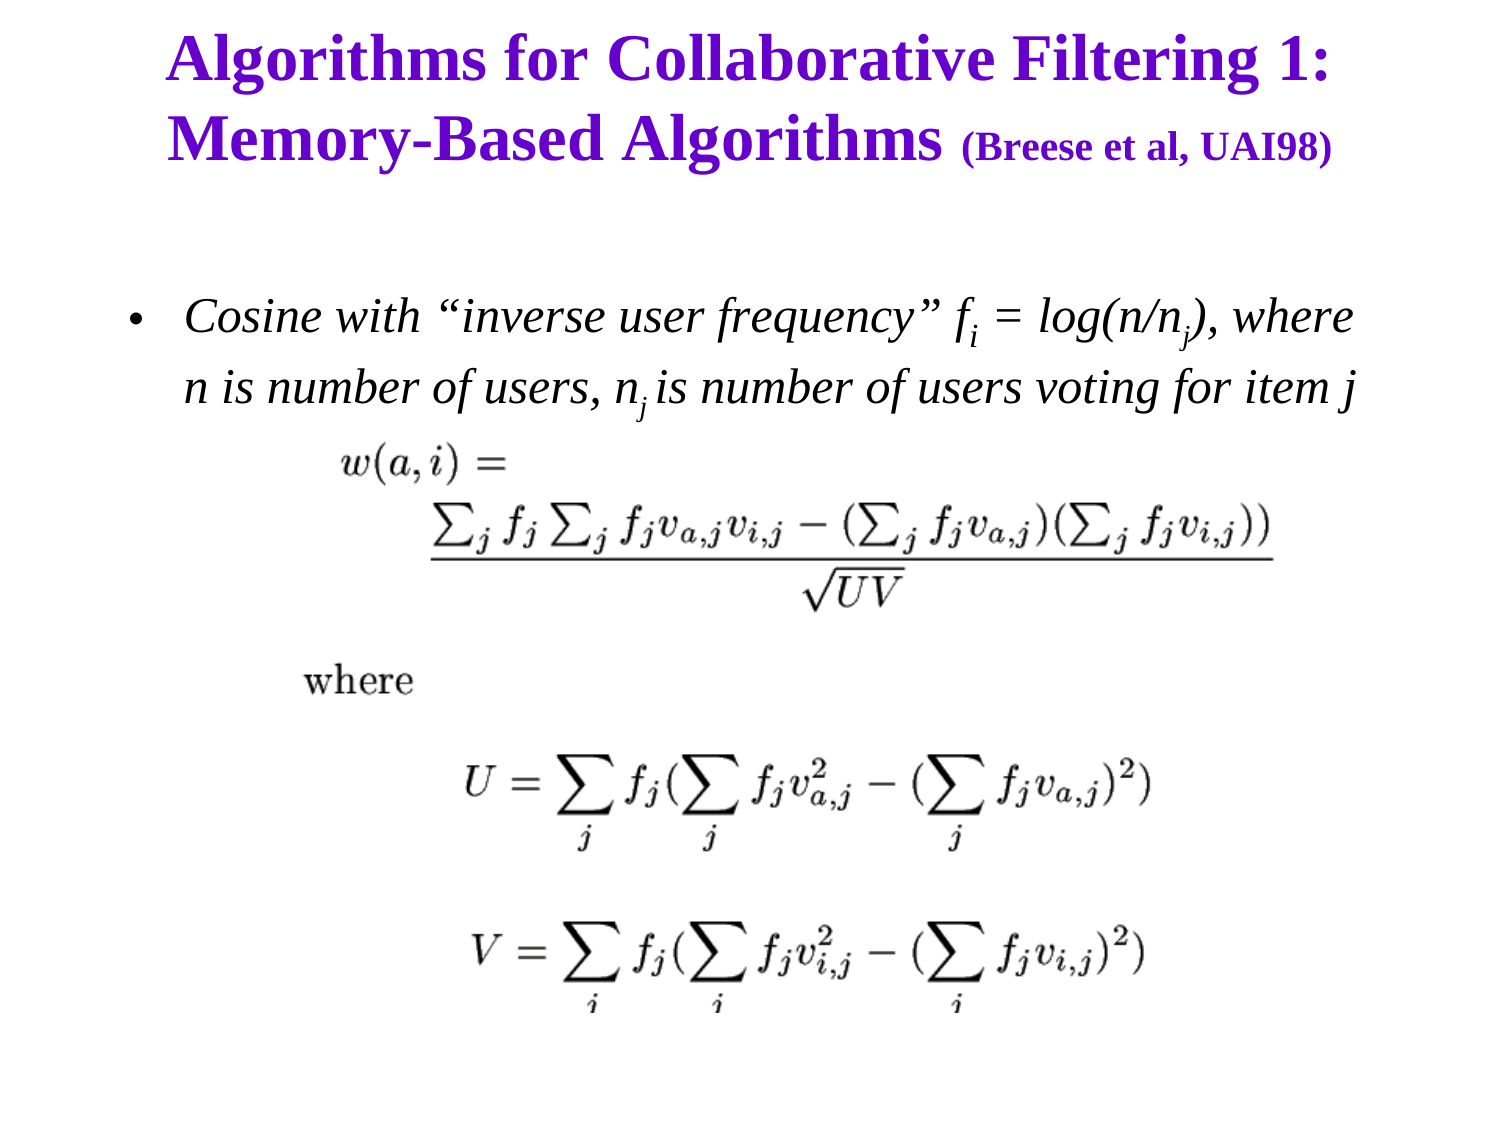

# Algorithms for Collaborative Filtering 1: Memory-Based Algorithms (Breese et al, UAI98)
Cosine with “inverse user frequency” fi = log(n/nj), where n is number of users, nj is number of users voting for item j